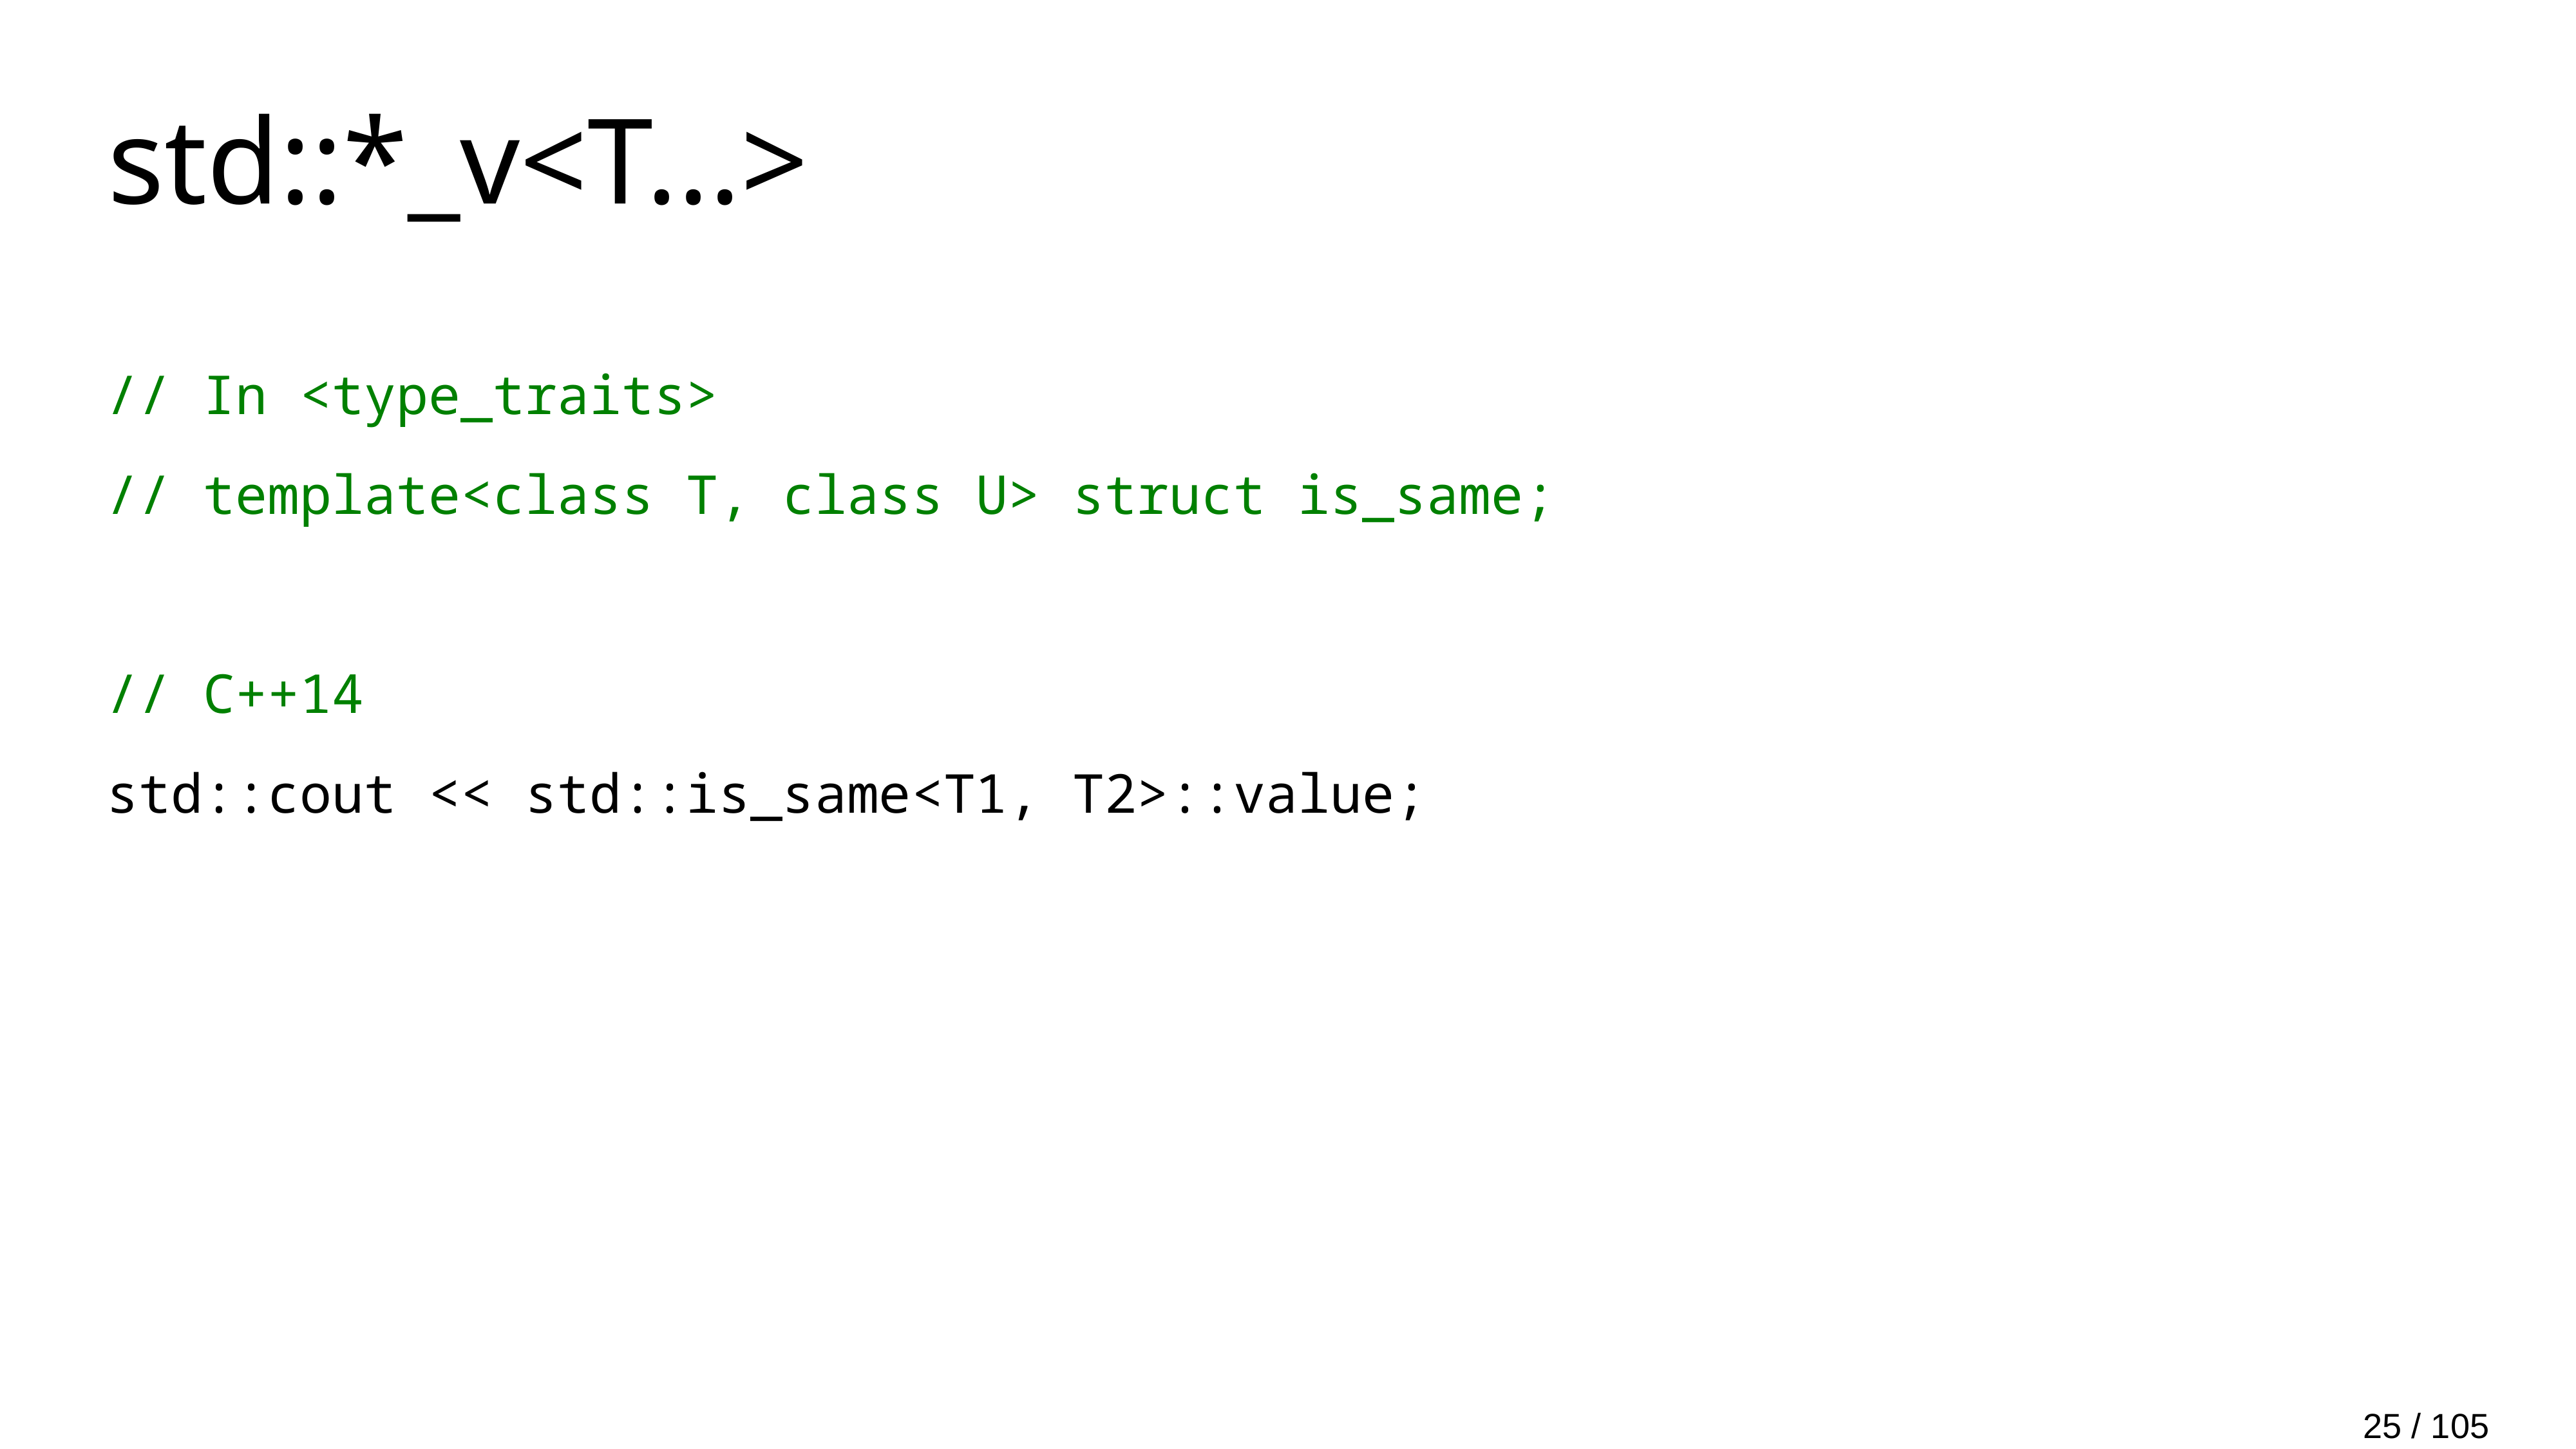

# std::*_v<T...>
// In <type_traits>
// template<class T, class U> struct is_same;
// C++14
std::cout << std::is_same<T1, T2>::value;